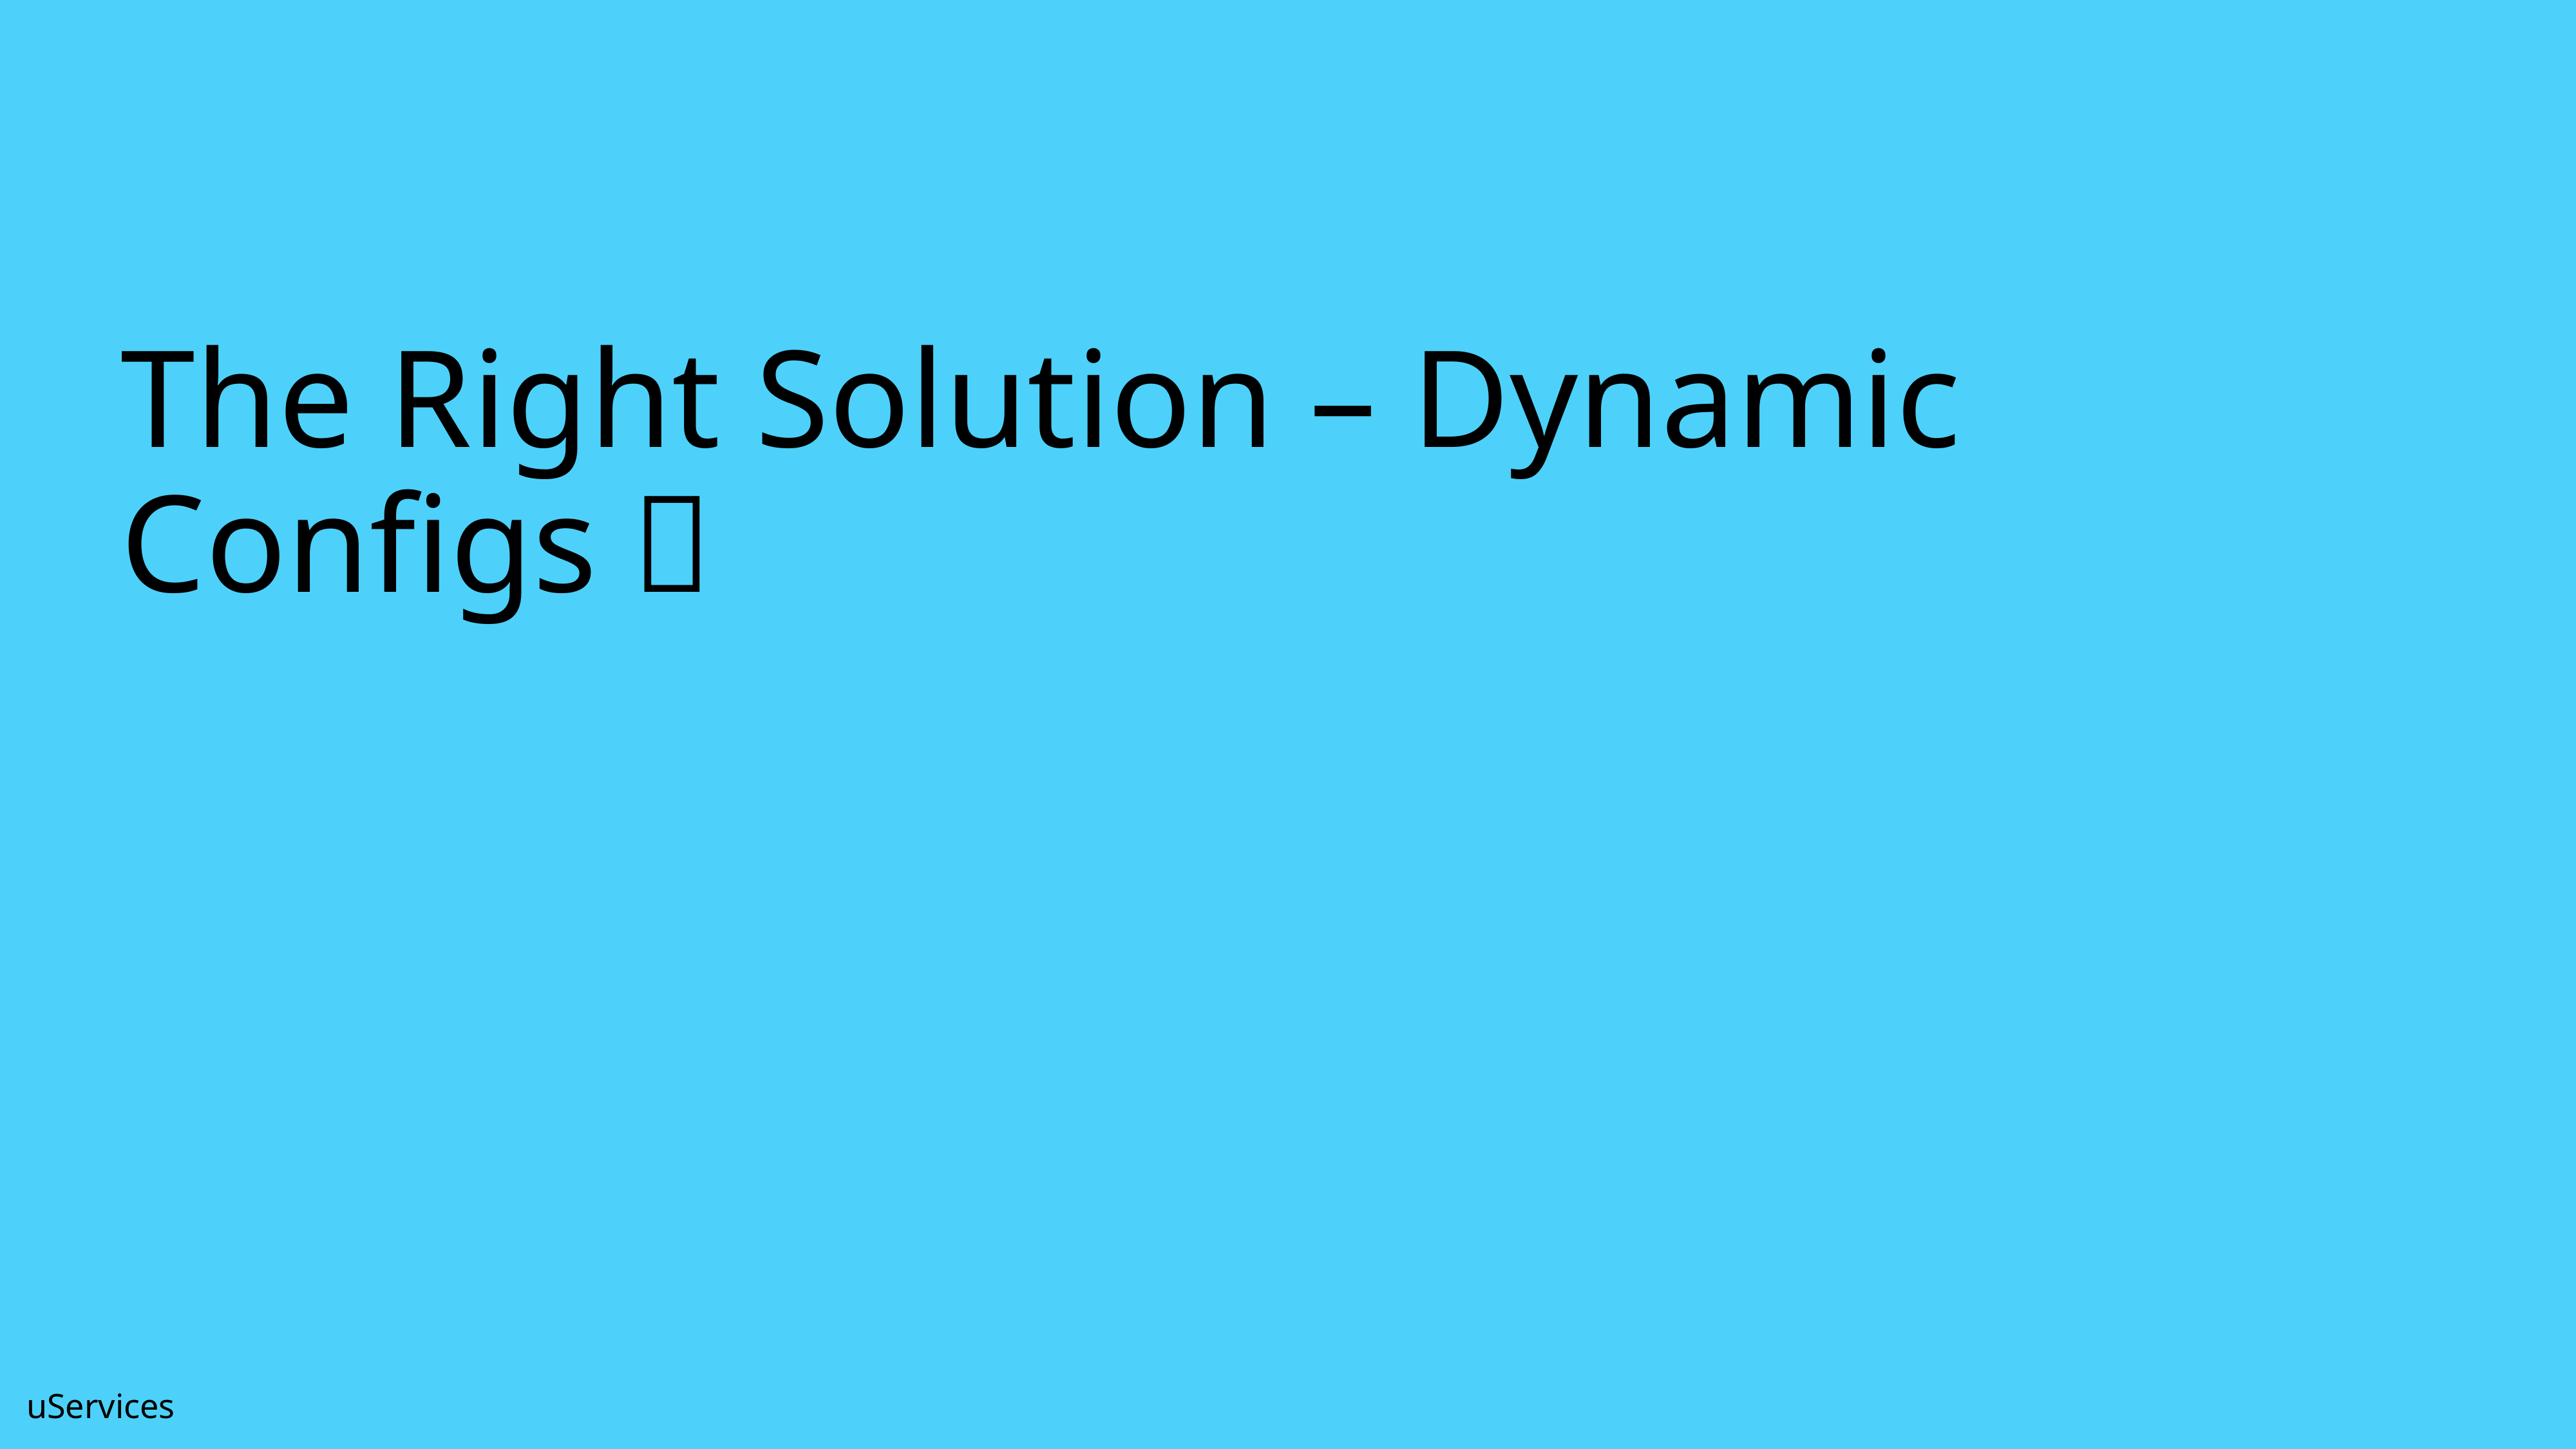

# The Right Solution – Dynamic Configs 🐙
uServices